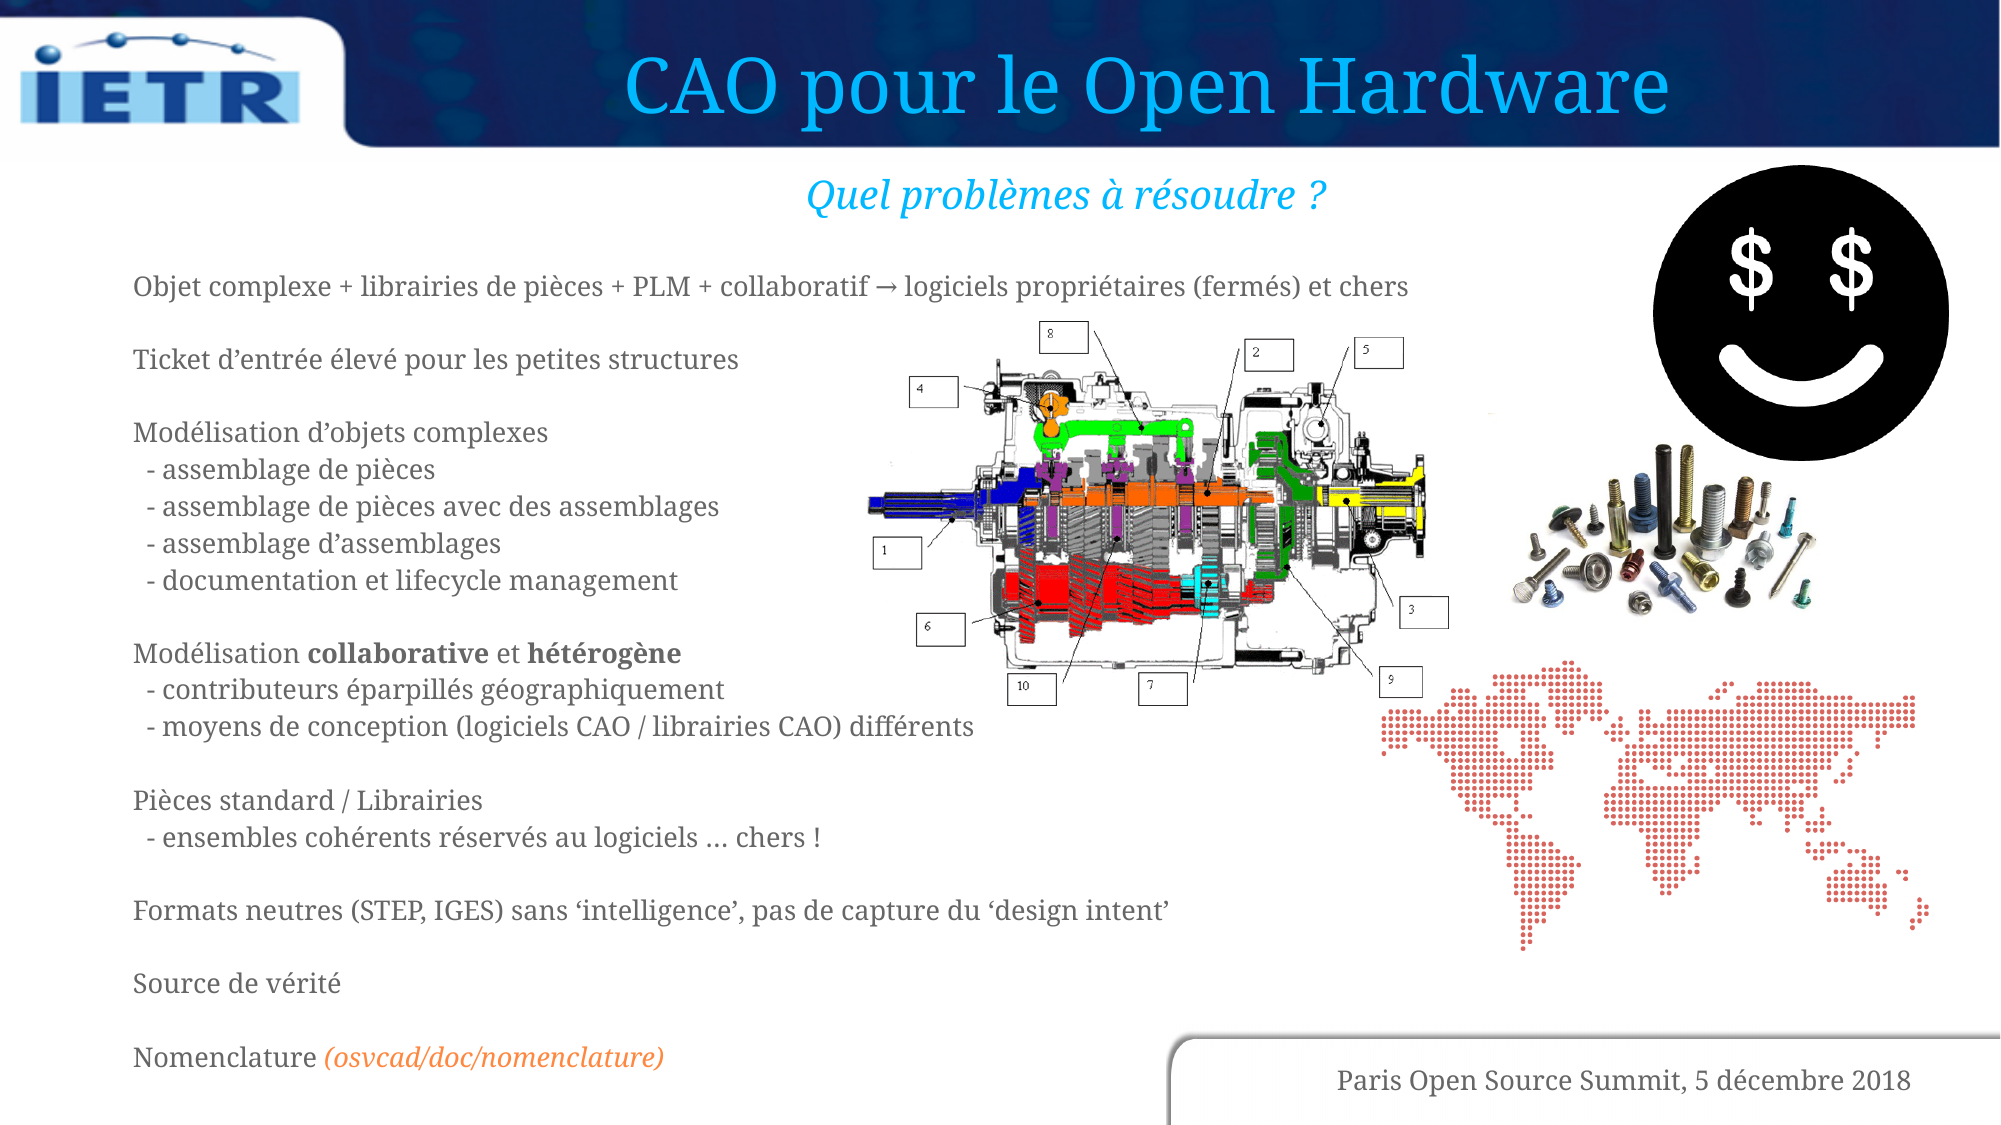

CAO pour le Open Hardware
Quel problèmes à résoudre ?
Objet complexe + librairies de pièces + PLM + collaboratif → logiciels propriétaires (fermés) et chers
Ticket d’entrée élevé pour les petites structures
Modélisation d’objets complexes
 - assemblage de pièces
 - assemblage de pièces avec des assemblages
 - assemblage d’assemblages
 - documentation et lifecycle management
Modélisation collaborative et hétérogène
 - contributeurs éparpillés géographiquement
 - moyens de conception (logiciels CAO / librairies CAO) différents
Pièces standard / Librairies
 - ensembles cohérents réservés au logiciels … chers !
Formats neutres (STEP, IGES) sans ‘intelligence’, pas de capture du ‘design intent’
Source de vérité
Nomenclature (osvcad/doc/nomenclature)
Paris Open Source Summit, 5 décembre 2018